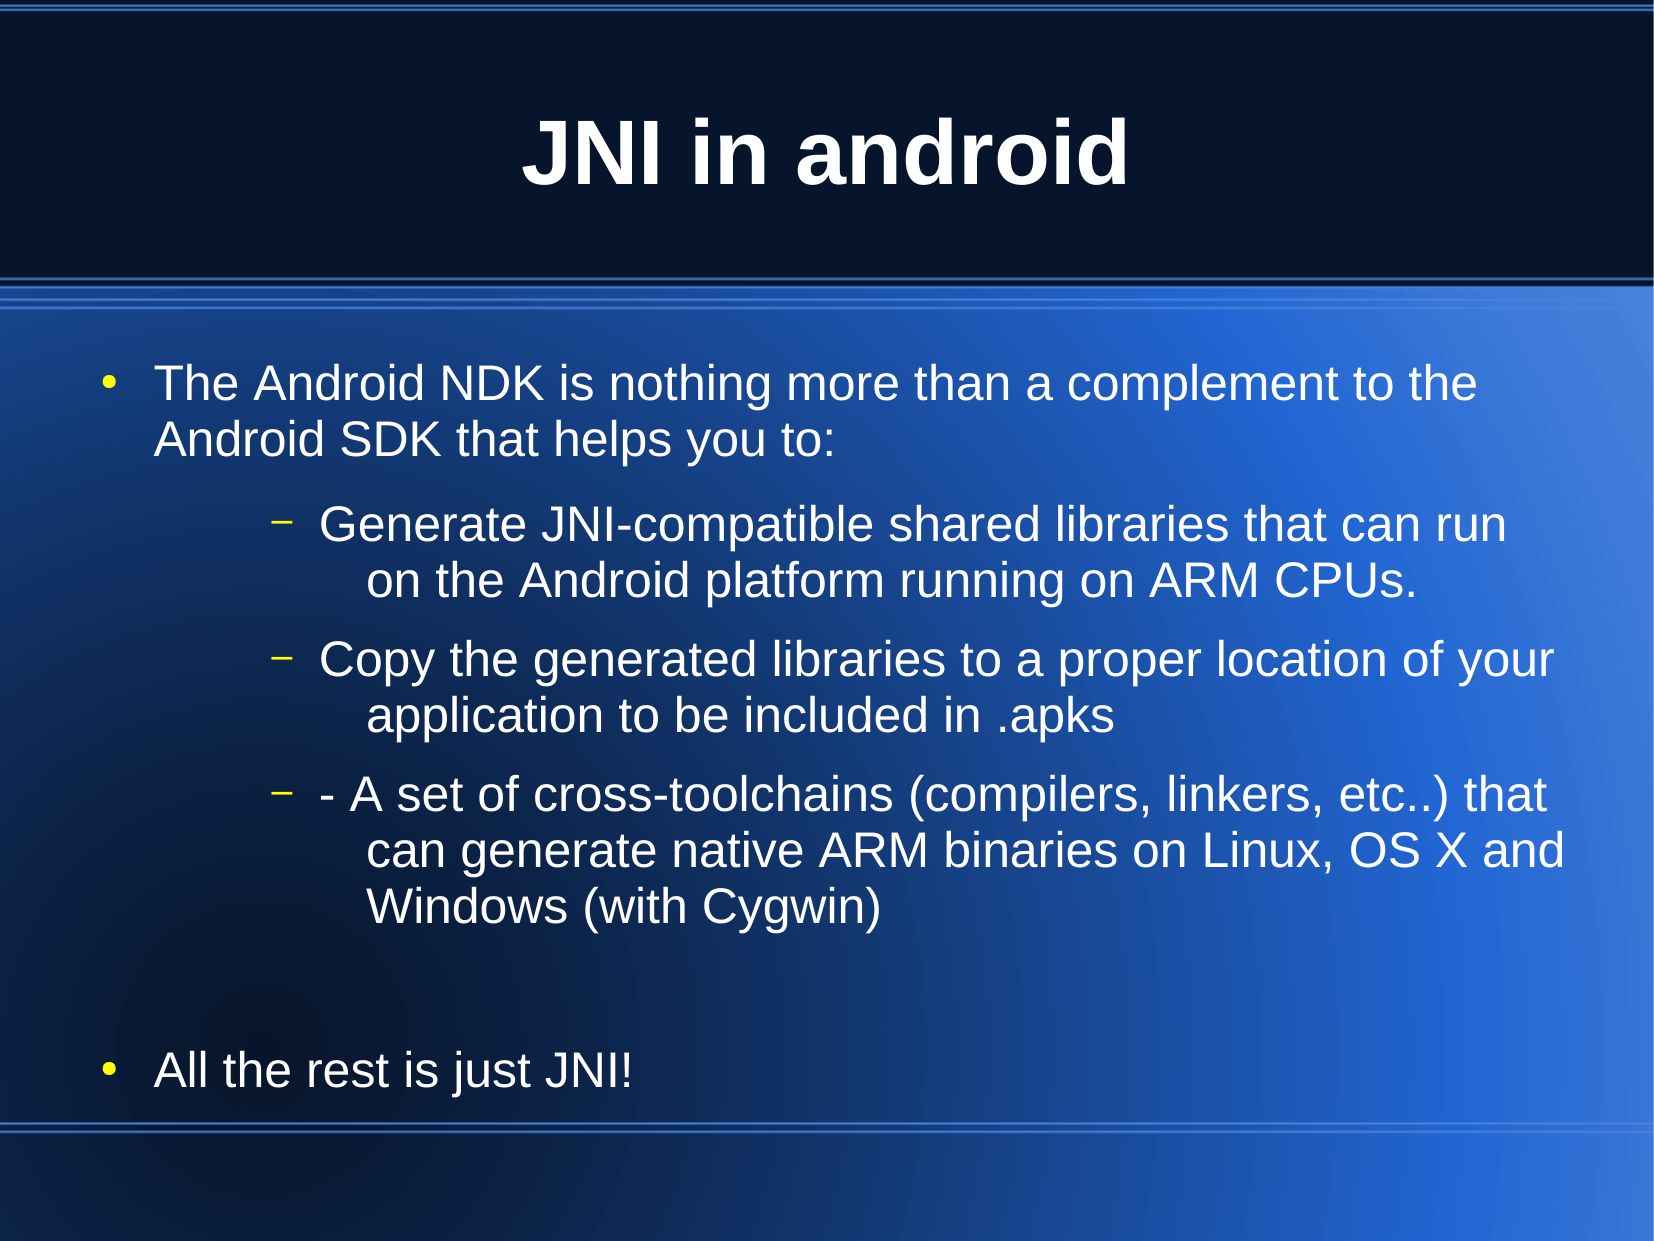

# JNI in android
The Android NDK is nothing more than a complement to the Android SDK that helps you to:
Generate JNI-compatible shared libraries that can run on the Android platform running on ARM CPUs.
Copy the generated libraries to a proper location of your application to be included in .apks
- A set of cross-toolchains (compilers, linkers, etc..) that can generate native ARM binaries on Linux, OS X and Windows (with Cygwin)
All the rest is just JNI!